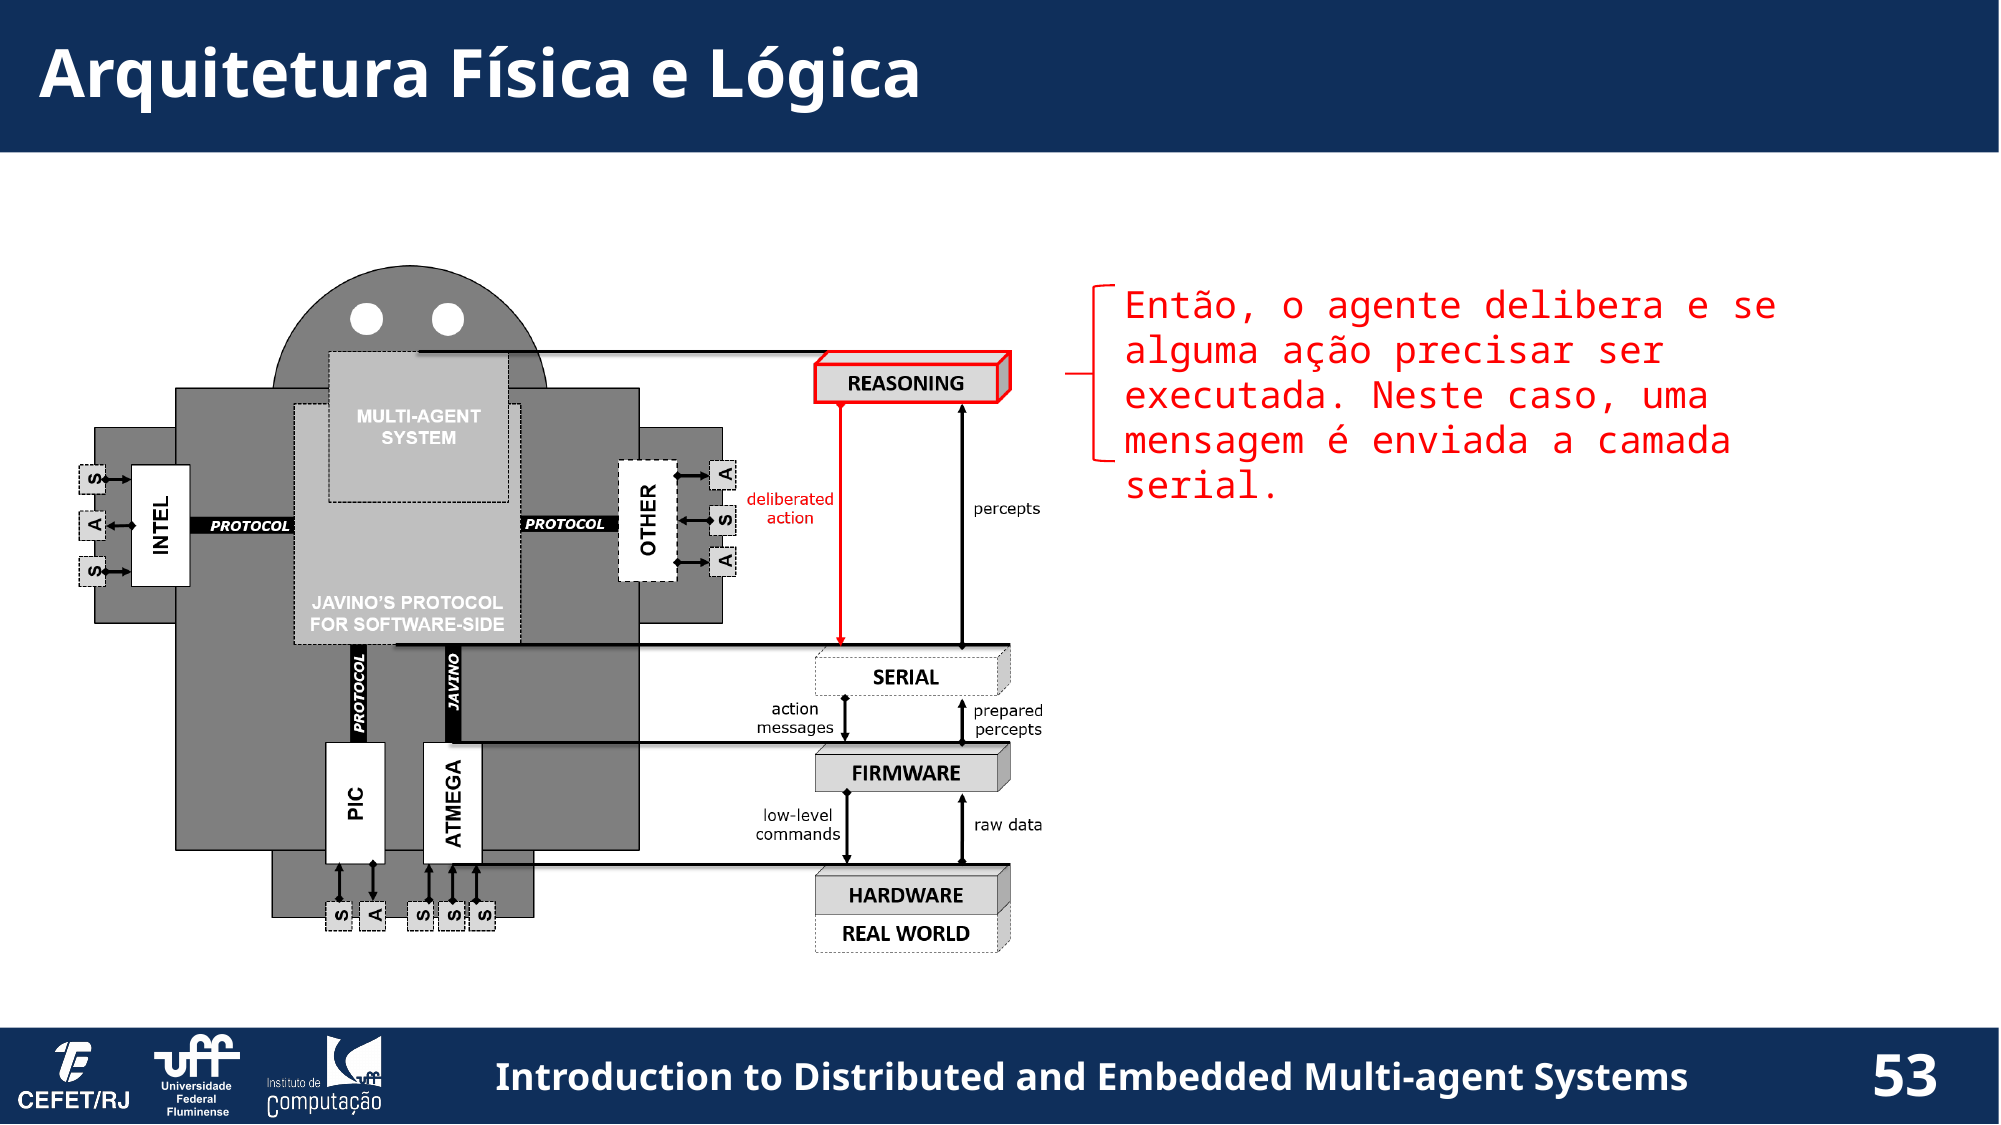

Arquitetura Física e Lógica
Então, o agente delibera e se alguma ação precisar ser executada. Neste caso, uma mensagem é enviada a camada serial.